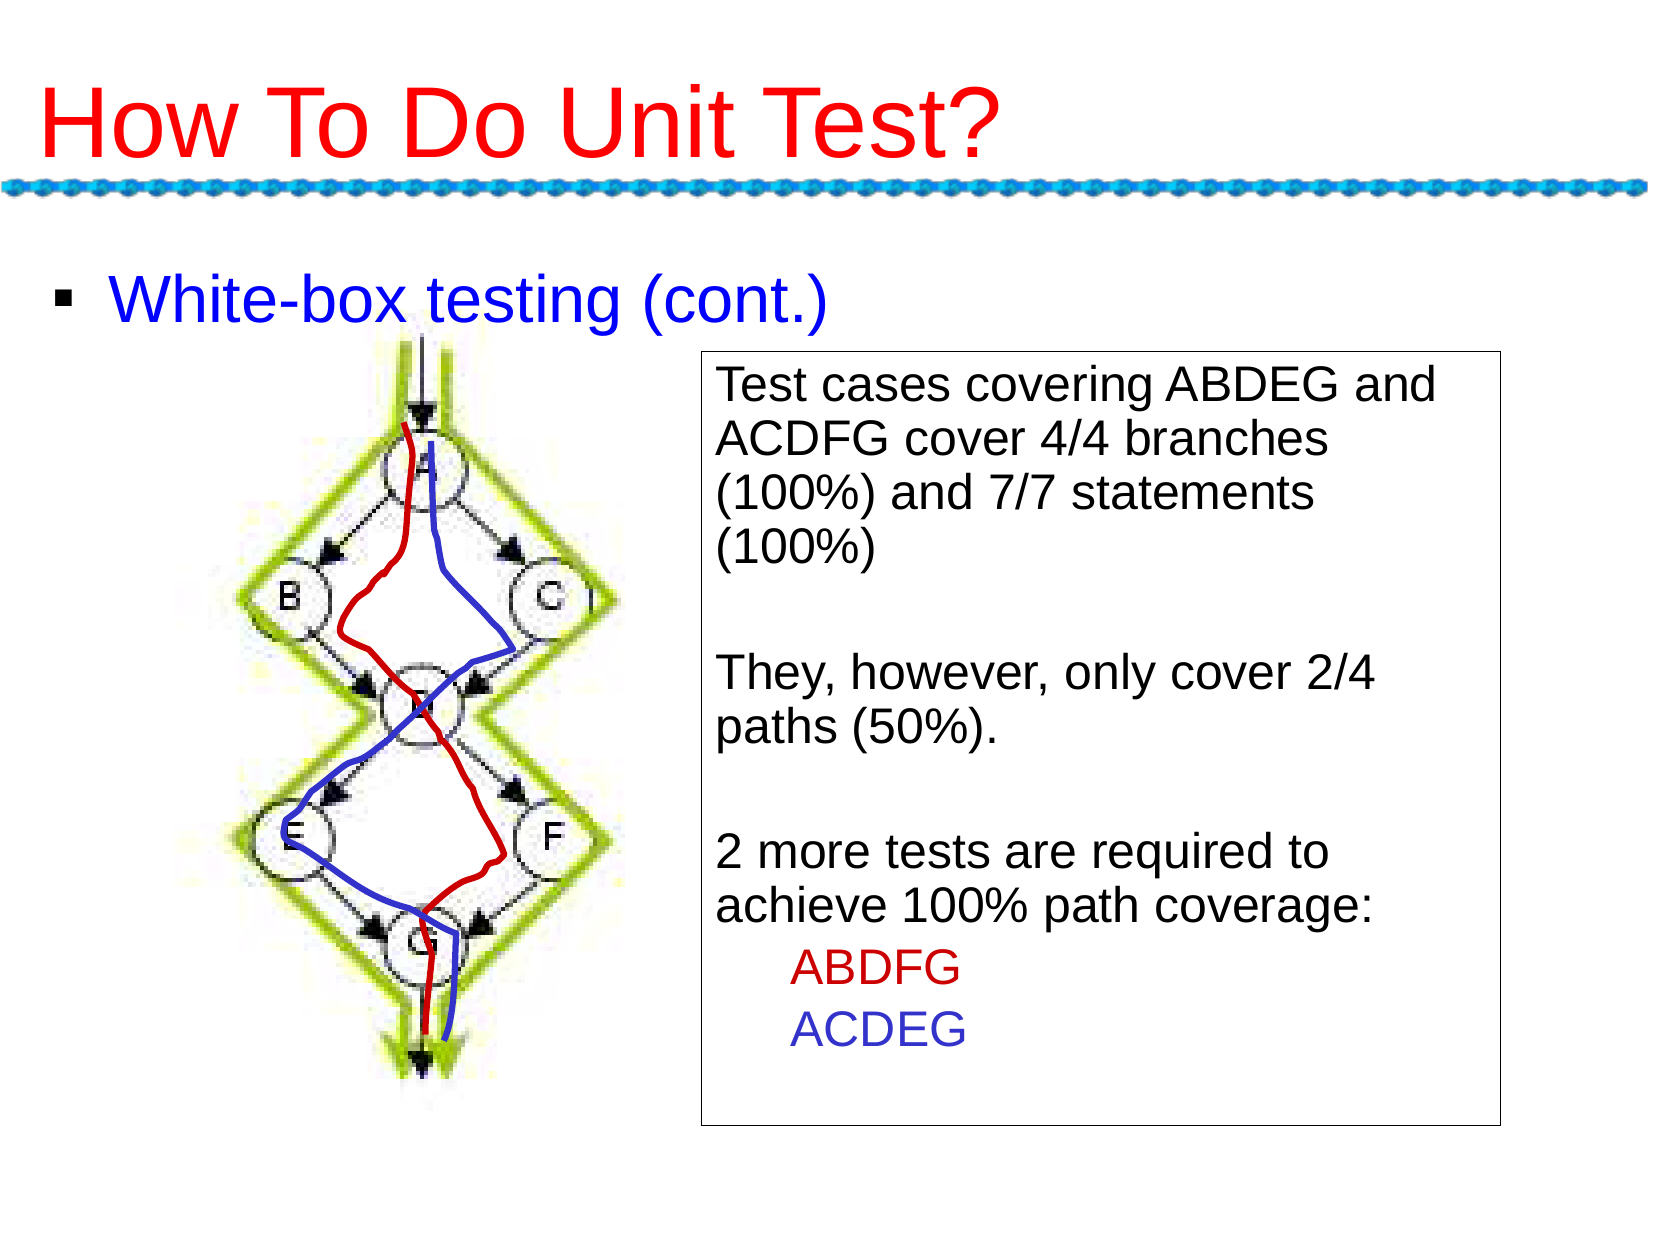

# How To Do Unit Test?
White-box testing (cont.)
Test cases covering ABDEG and ACDFG cover 4/4 branches (100%) and 7/7 statements (100%)
They, however, only cover 2/4 paths (50%).
2 more tests are required to achieve 100% path coverage:
	ABDFG
	ACDEG